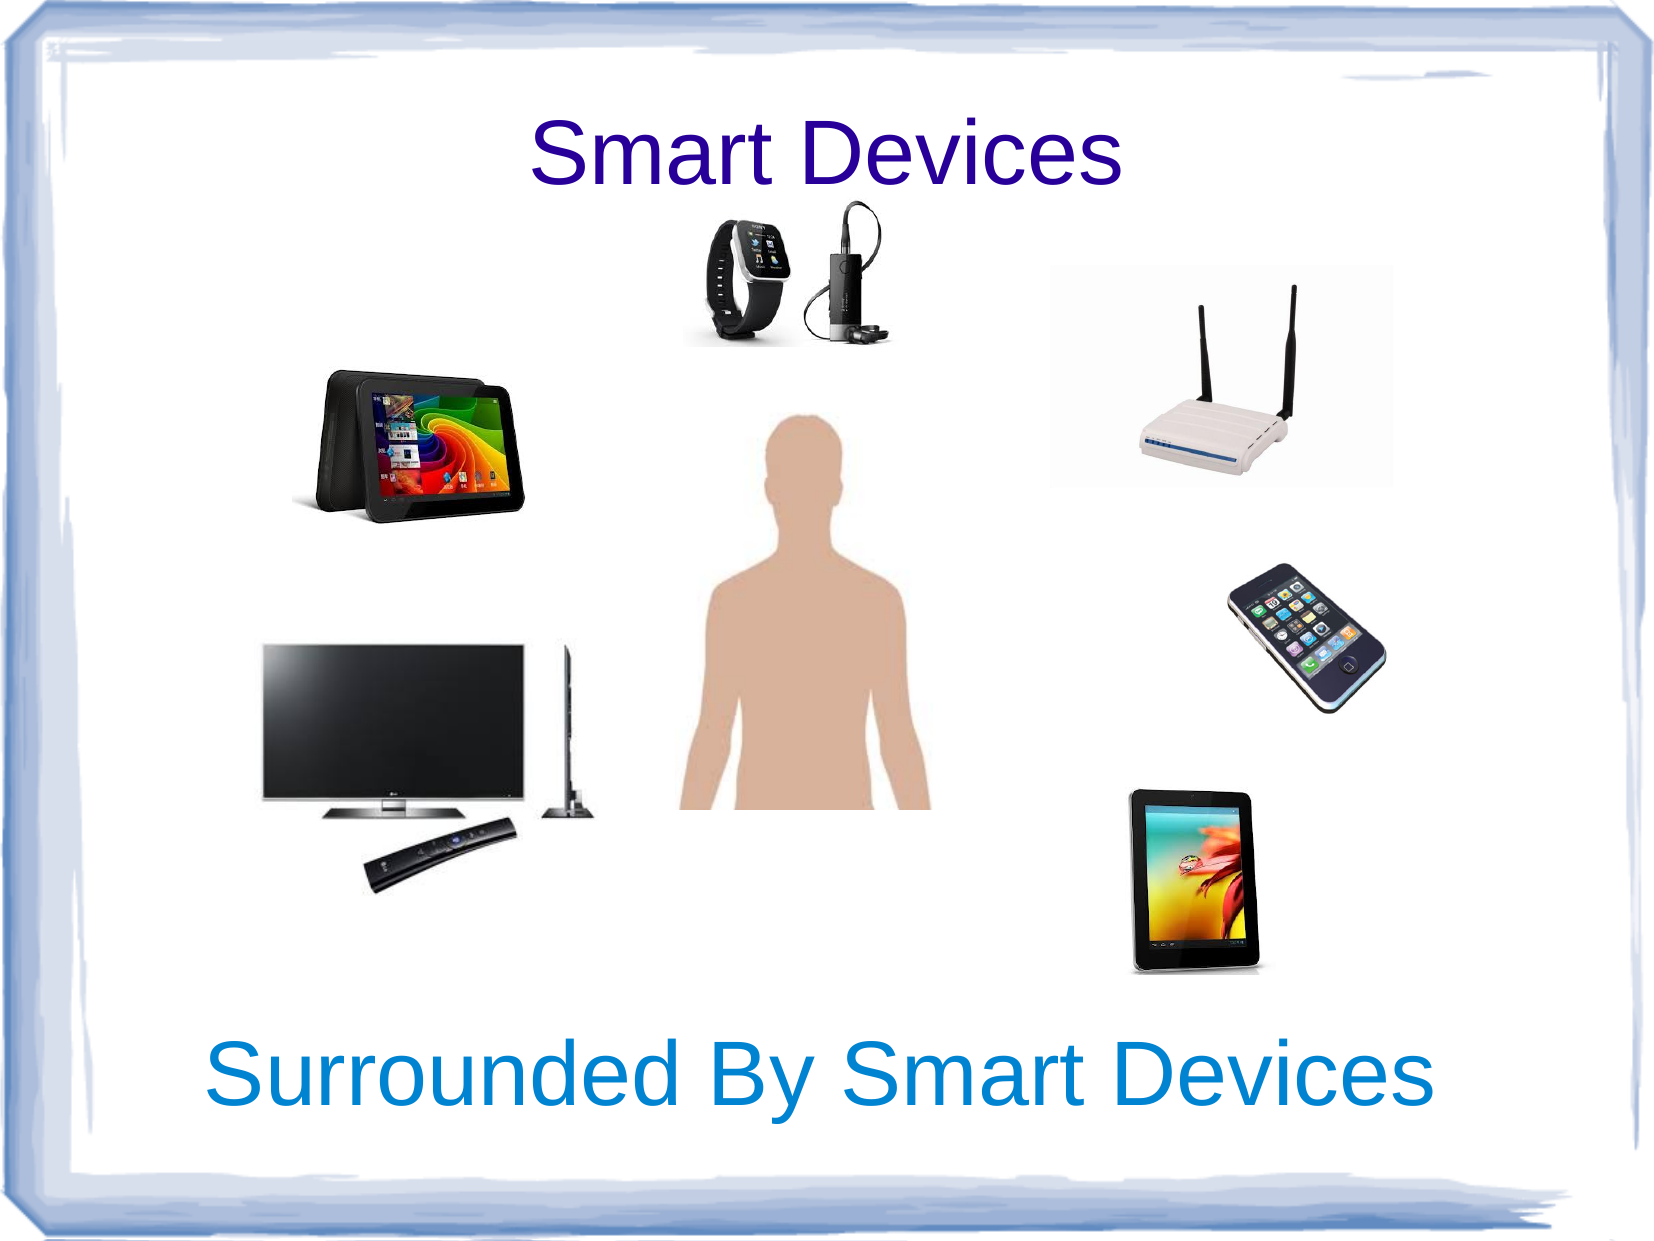

Smart Devices
# Surrounded By Smart Devices